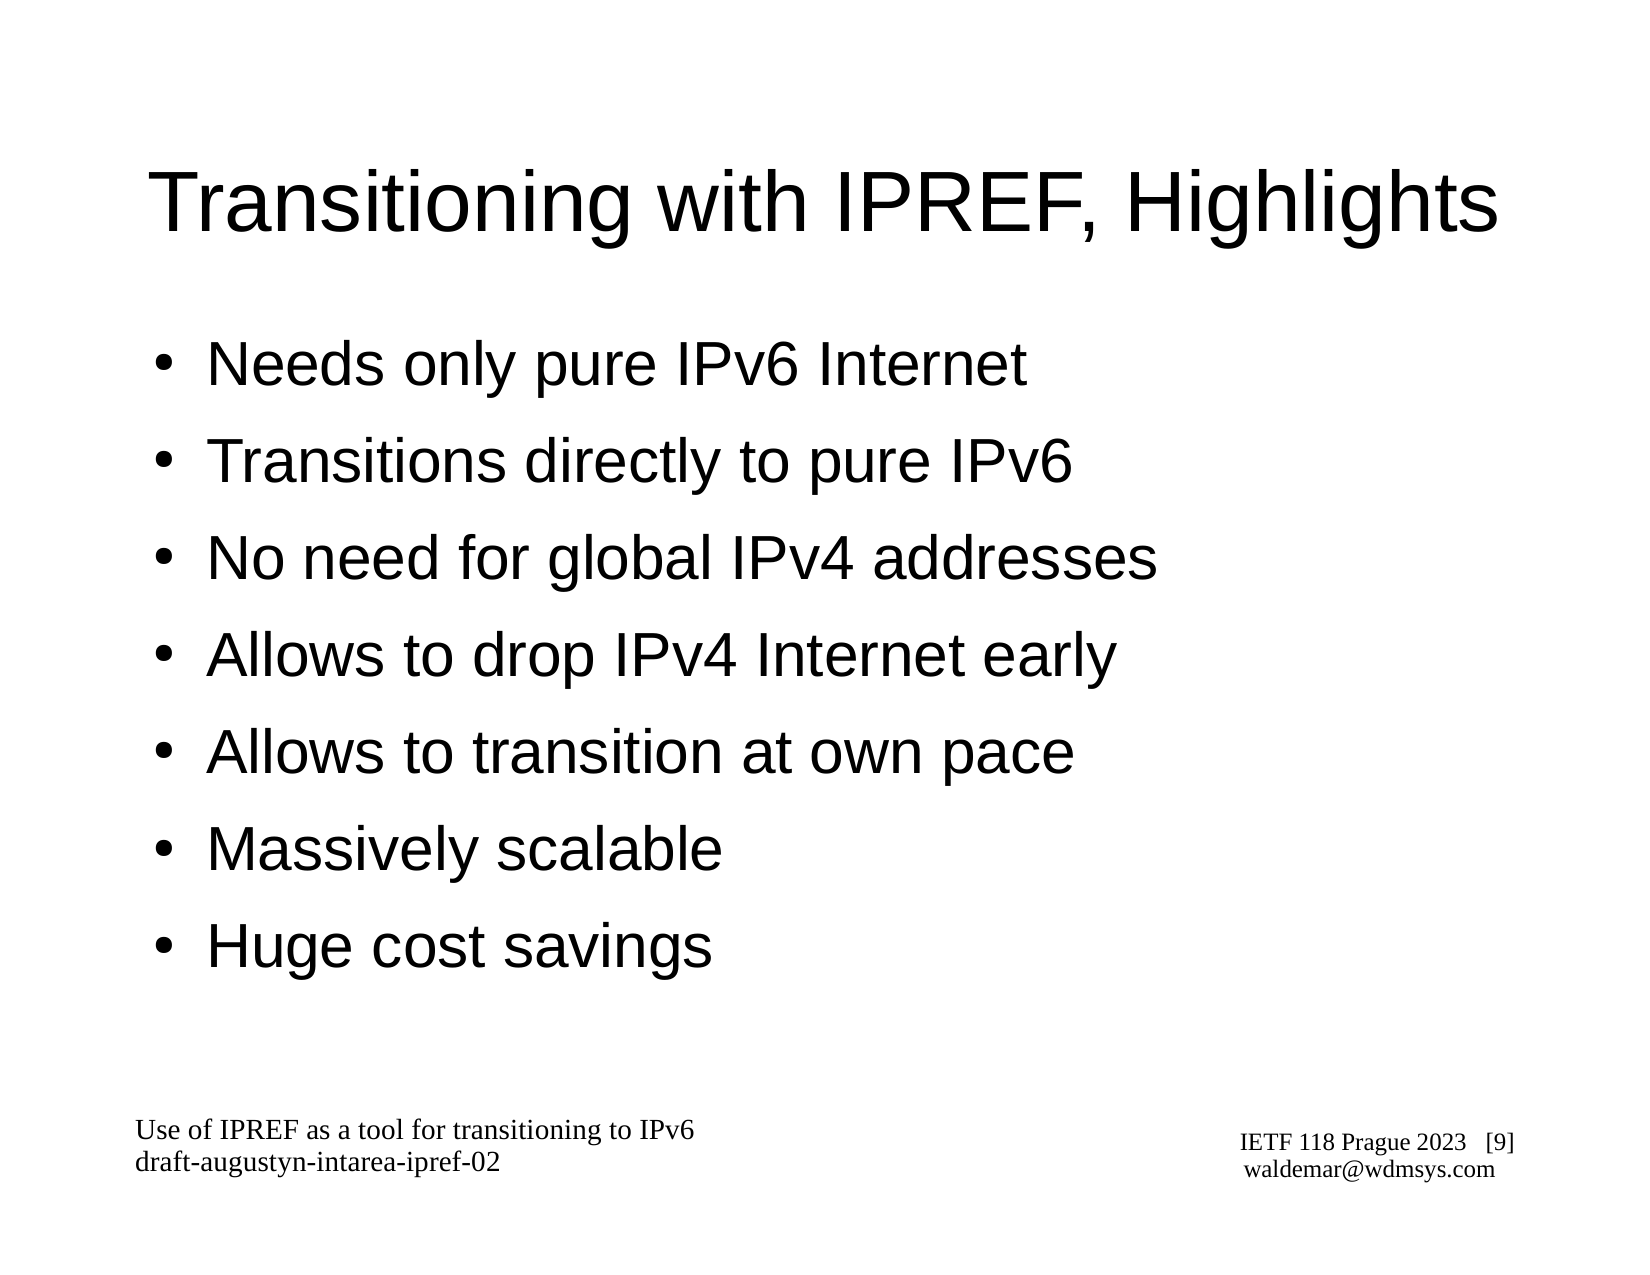

# Transitioning with IPREF, Highlights
Needs only pure IPv6 Internet
Transitions directly to pure IPv6
No need for global IPv4 addresses
Allows to drop IPv4 Internet early
Allows to transition at own pace
Massively scalable
Huge cost savings
9